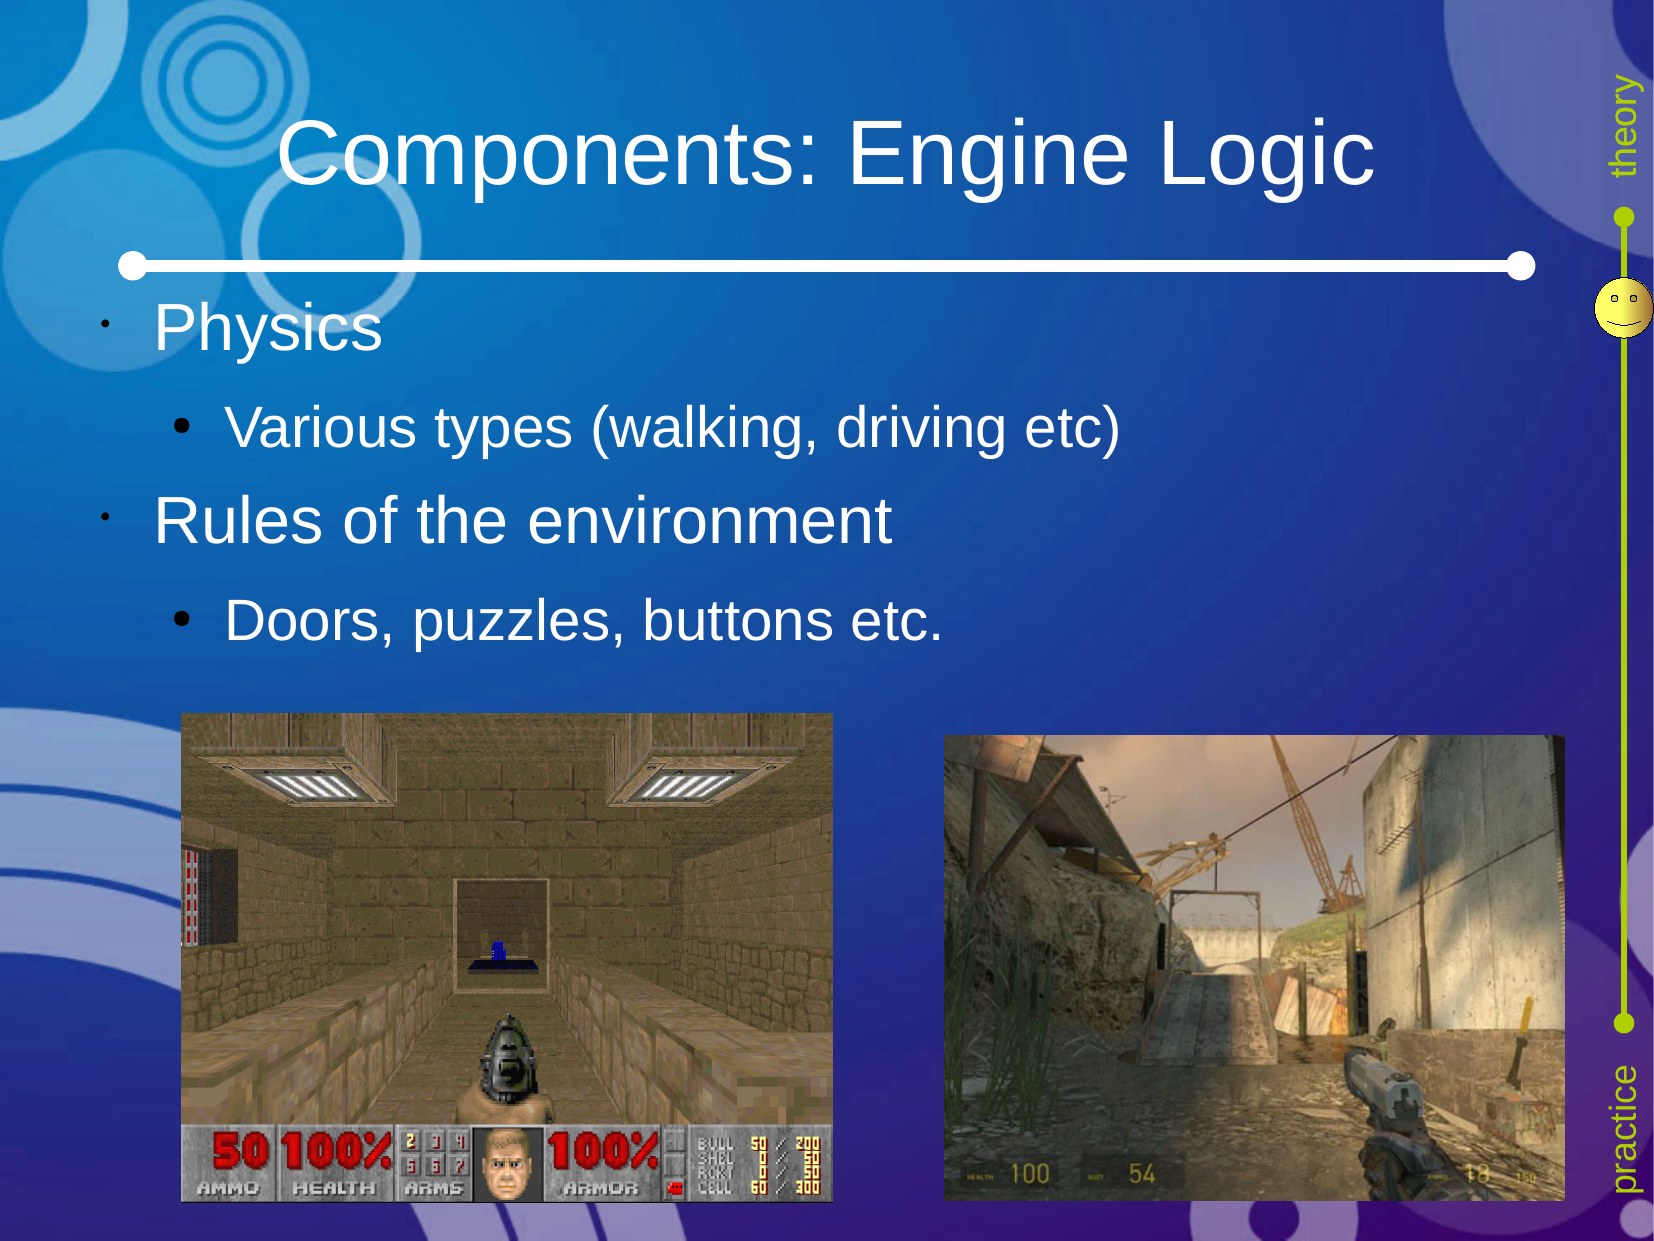

# Components: Engine Logic
Physics
Various types (walking, driving etc)
Rules of the environment
Doors, puzzles, buttons etc.